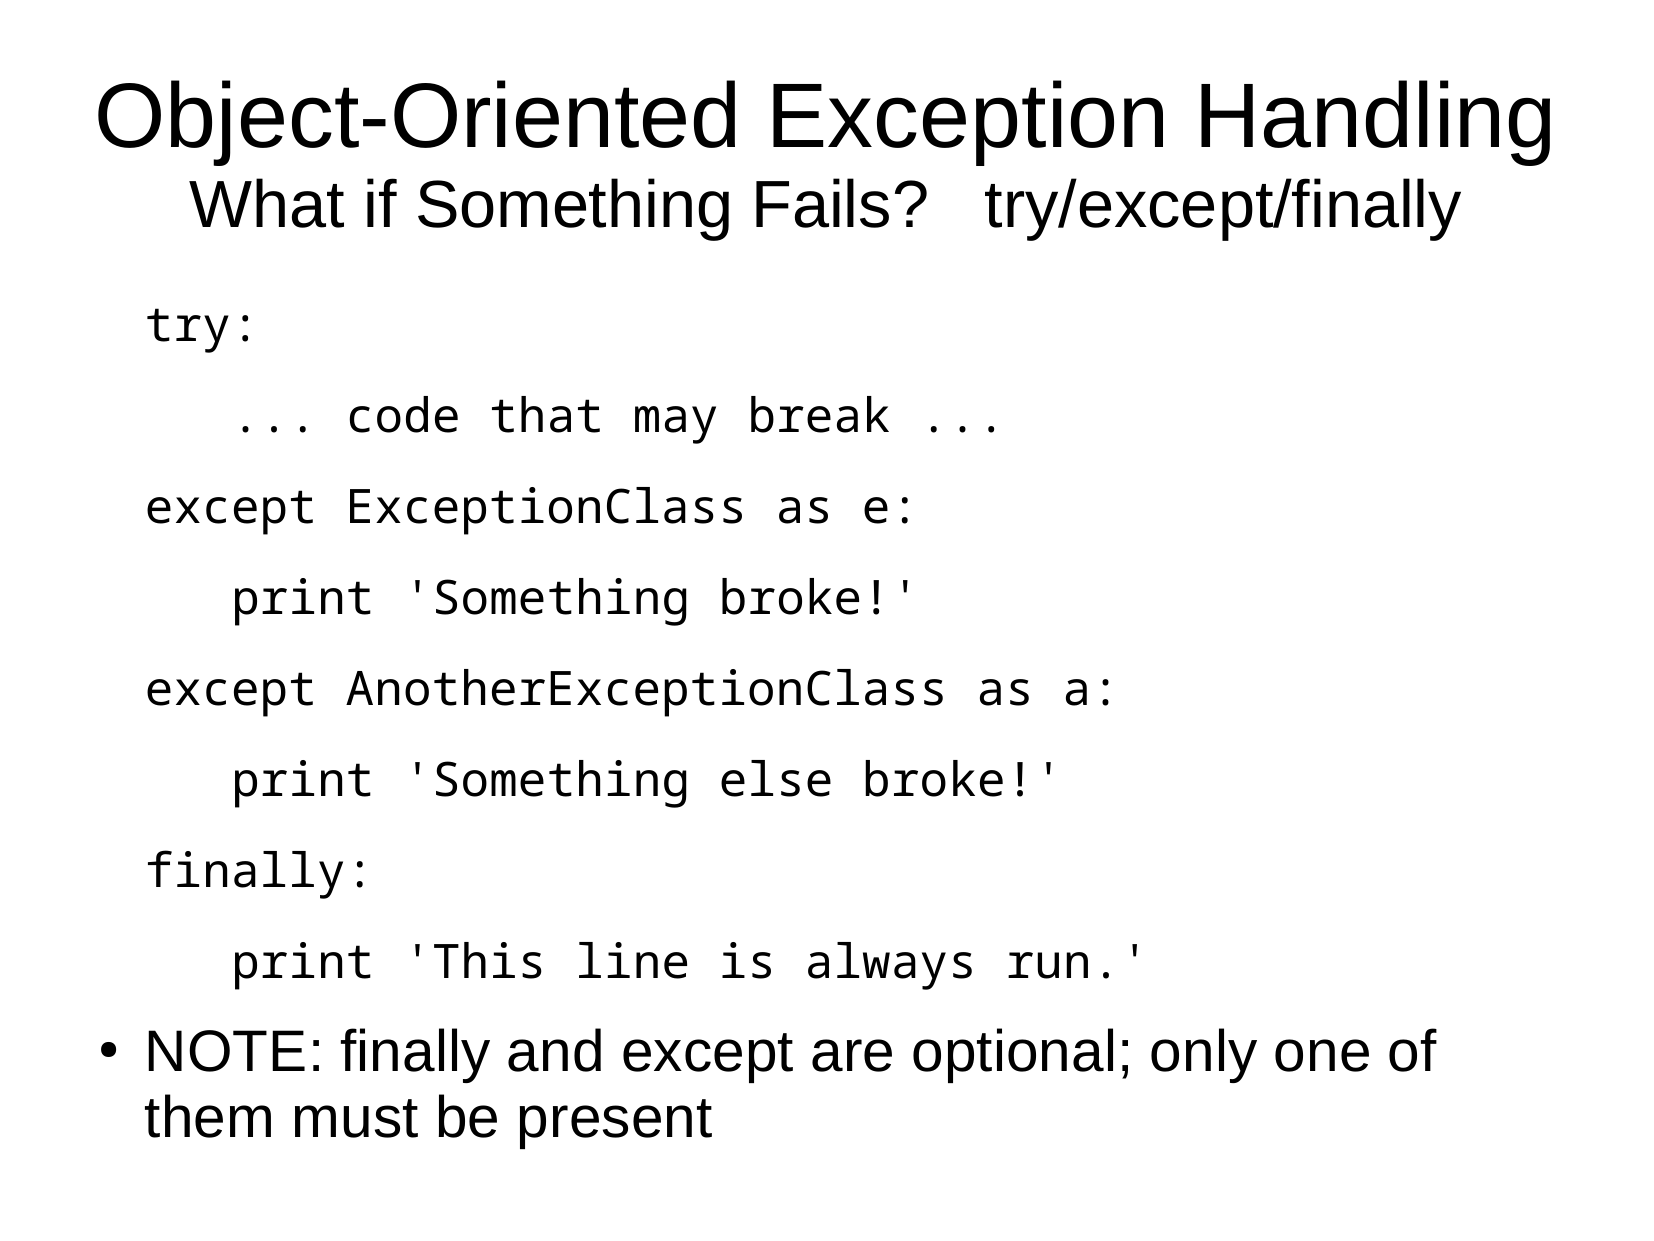

# Object-Oriented Exception Handling What if Something Fails? try/except/finally
try:
 ... code that may break ...
except ExceptionClass as e:
 print 'Something broke!'
except AnotherExceptionClass as a:
 print 'Something else broke!'
finally:
 print 'This line is always run.'
NOTE: finally and except are optional; only one of them must be present